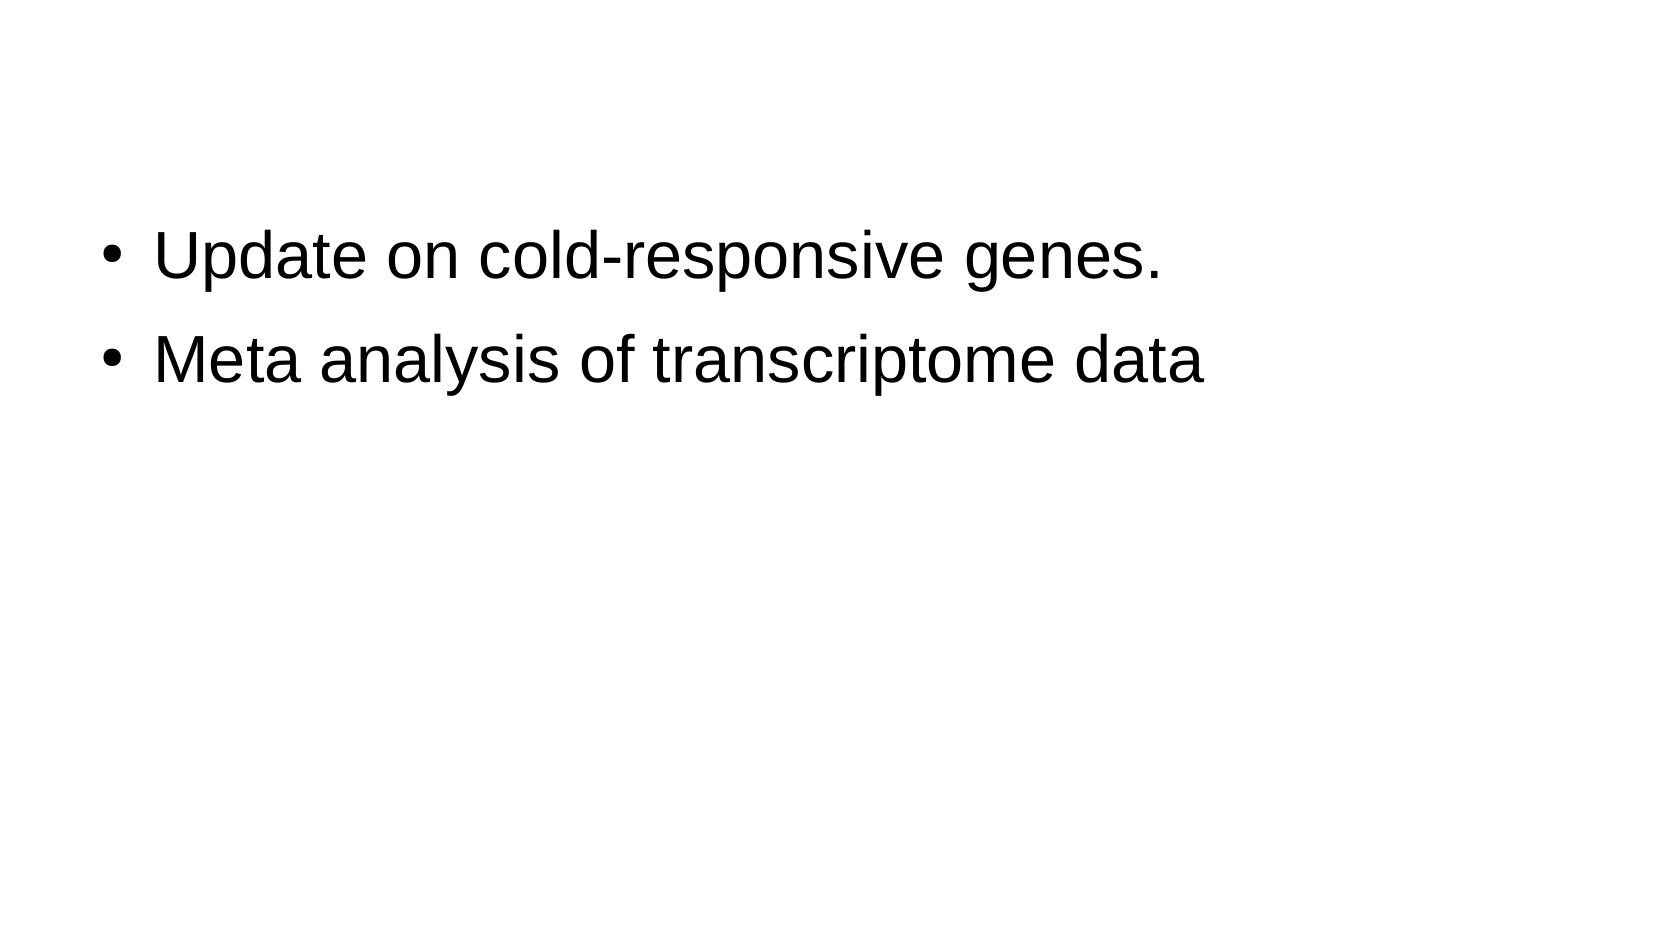

#
Update on cold-responsive genes.
Meta analysis of transcriptome data